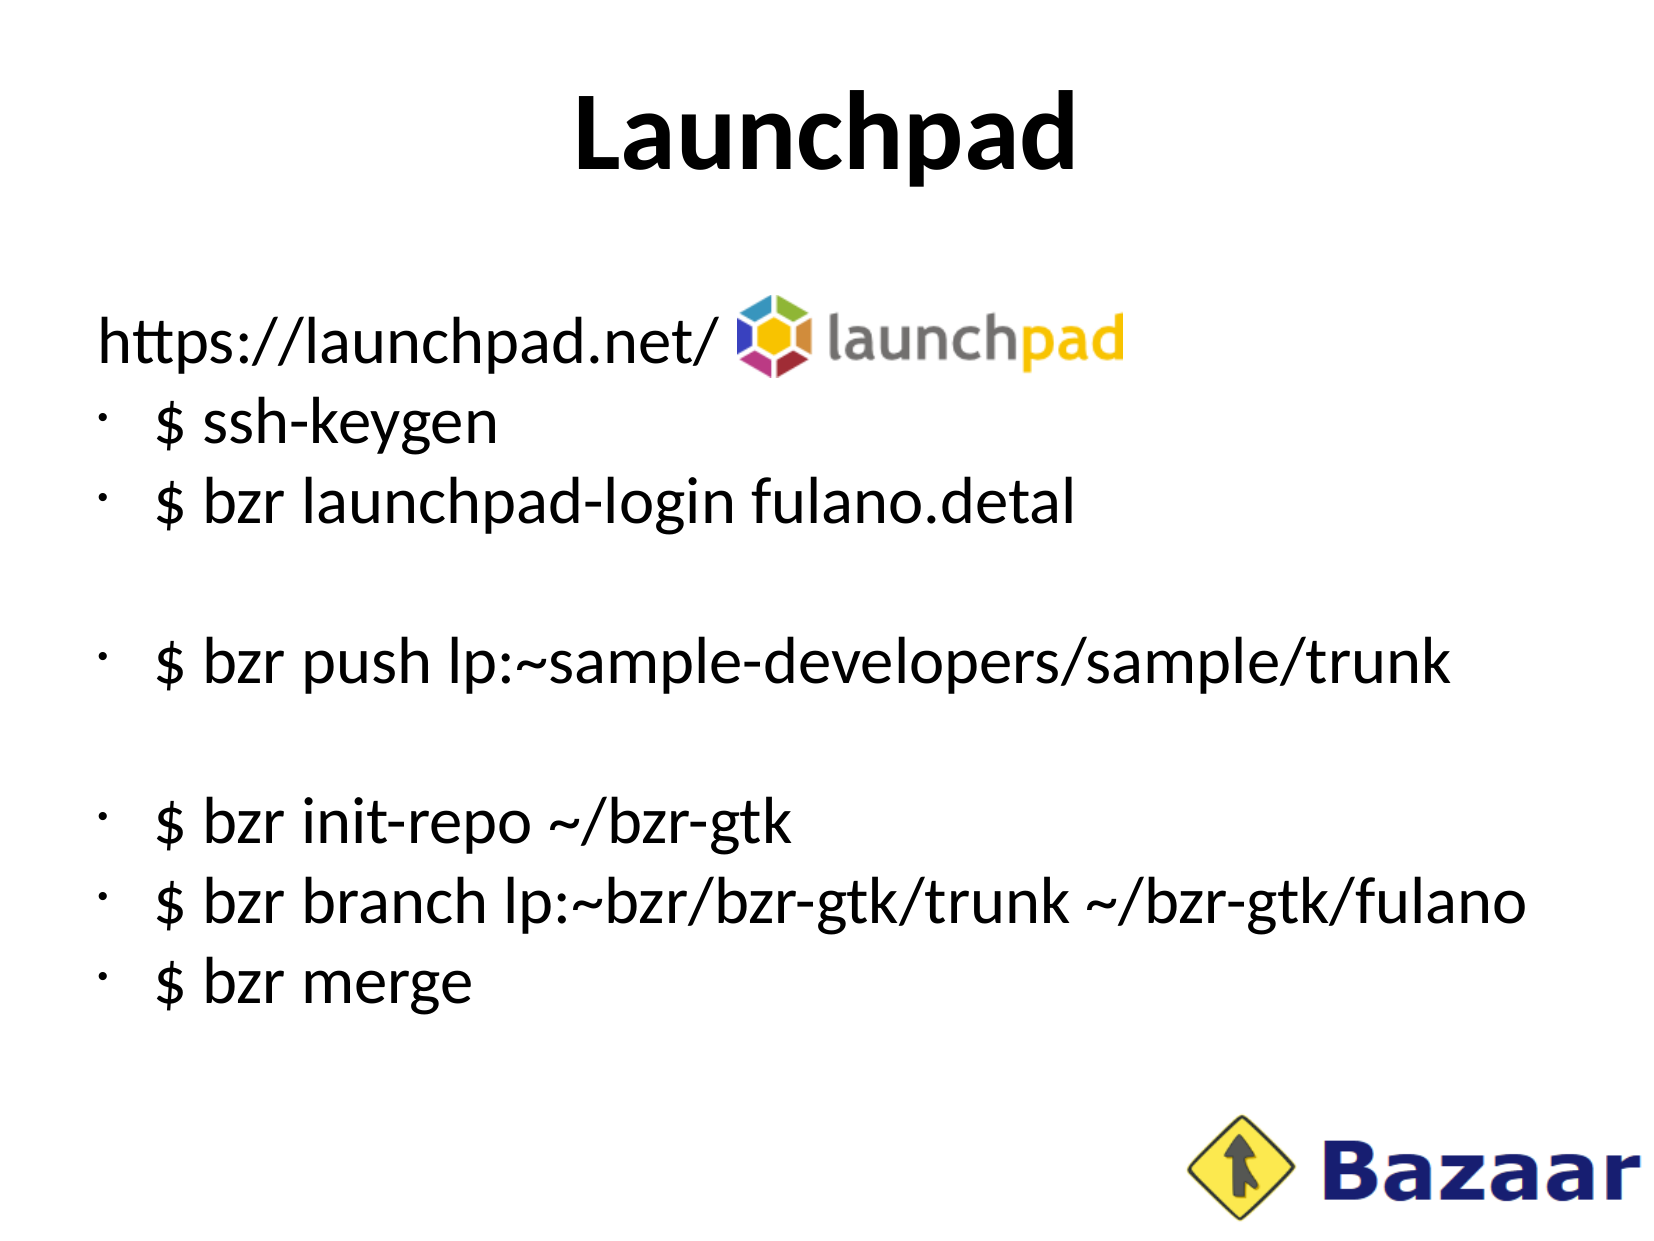

# Launchpad
https://launchpad.net/
$ ssh-keygen
$ bzr launchpad-login fulano.detal
$ bzr push lp:~sample-developers/sample/trunk
$ bzr init-repo ~/bzr-gtk
$ bzr branch lp:~bzr/bzr-gtk/trunk ~/bzr-gtk/fulano
$ bzr merge